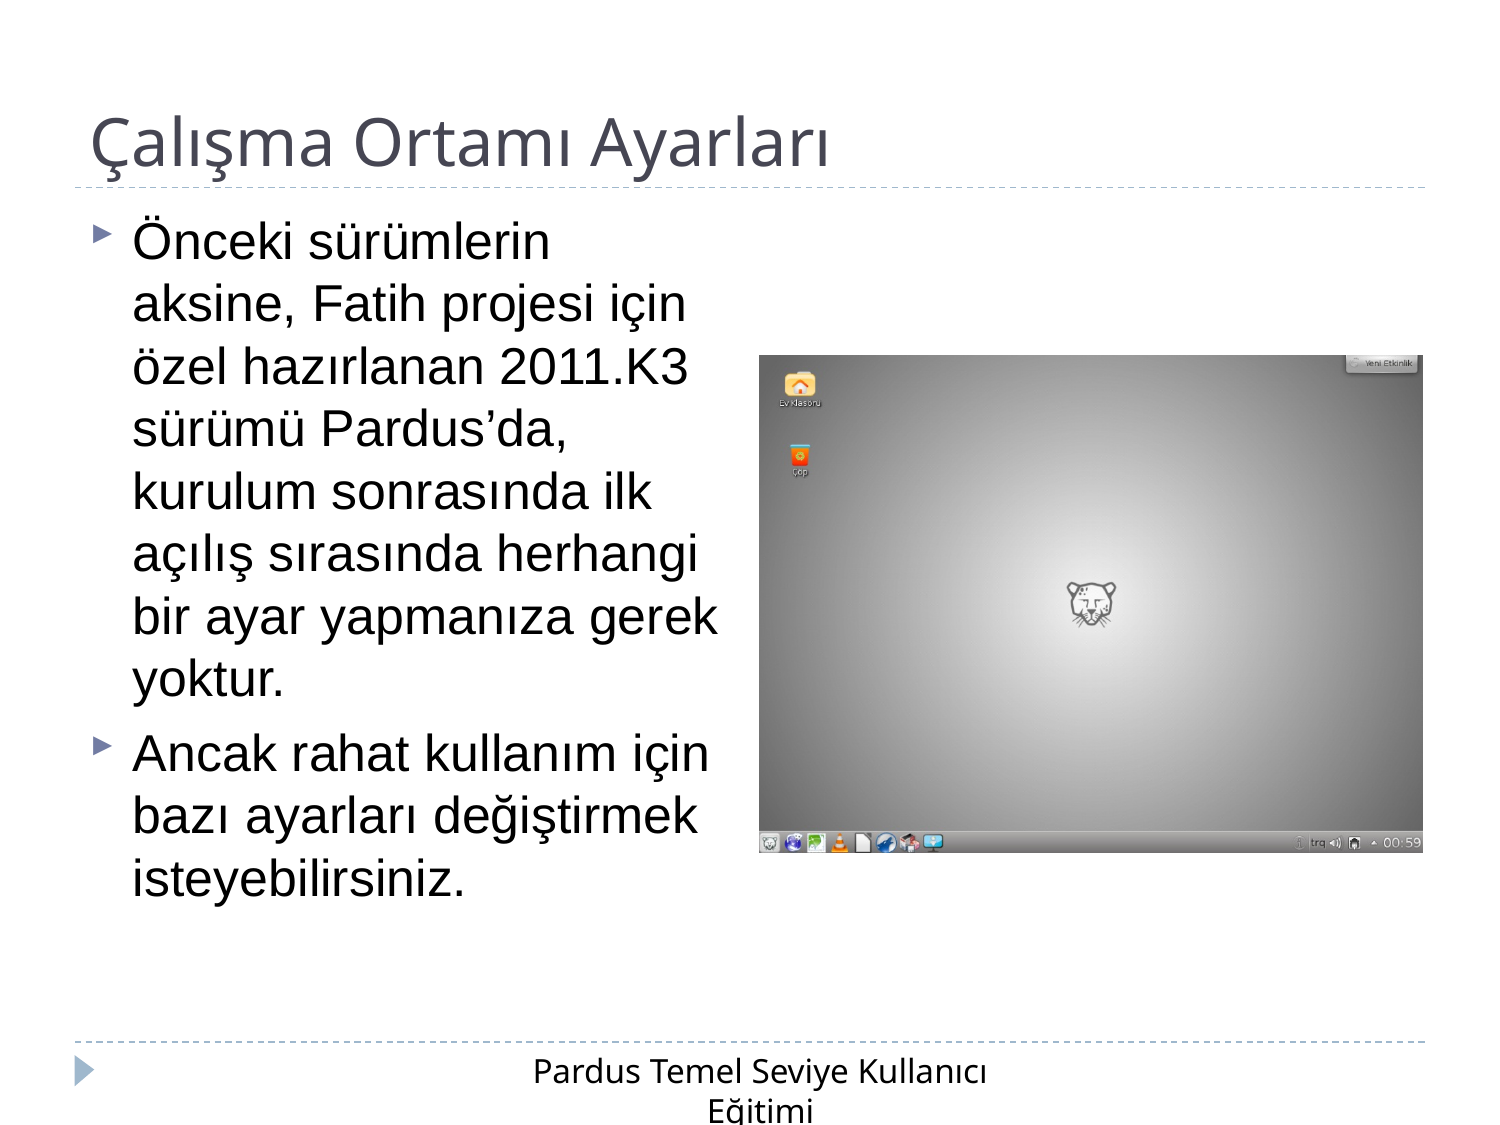

# Çalışma Ortamı Ayarları
Önceki sürümlerin aksine, Fatih projesi için özel hazırlanan 2011.K3 sürümü Pardus’da, kurulum sonrasında ilk açılış sırasında herhangi bir ayar yapmanıza gerek yoktur.
Ancak rahat kullanım için bazı ayarları değiştirmek isteyebilirsiniz.